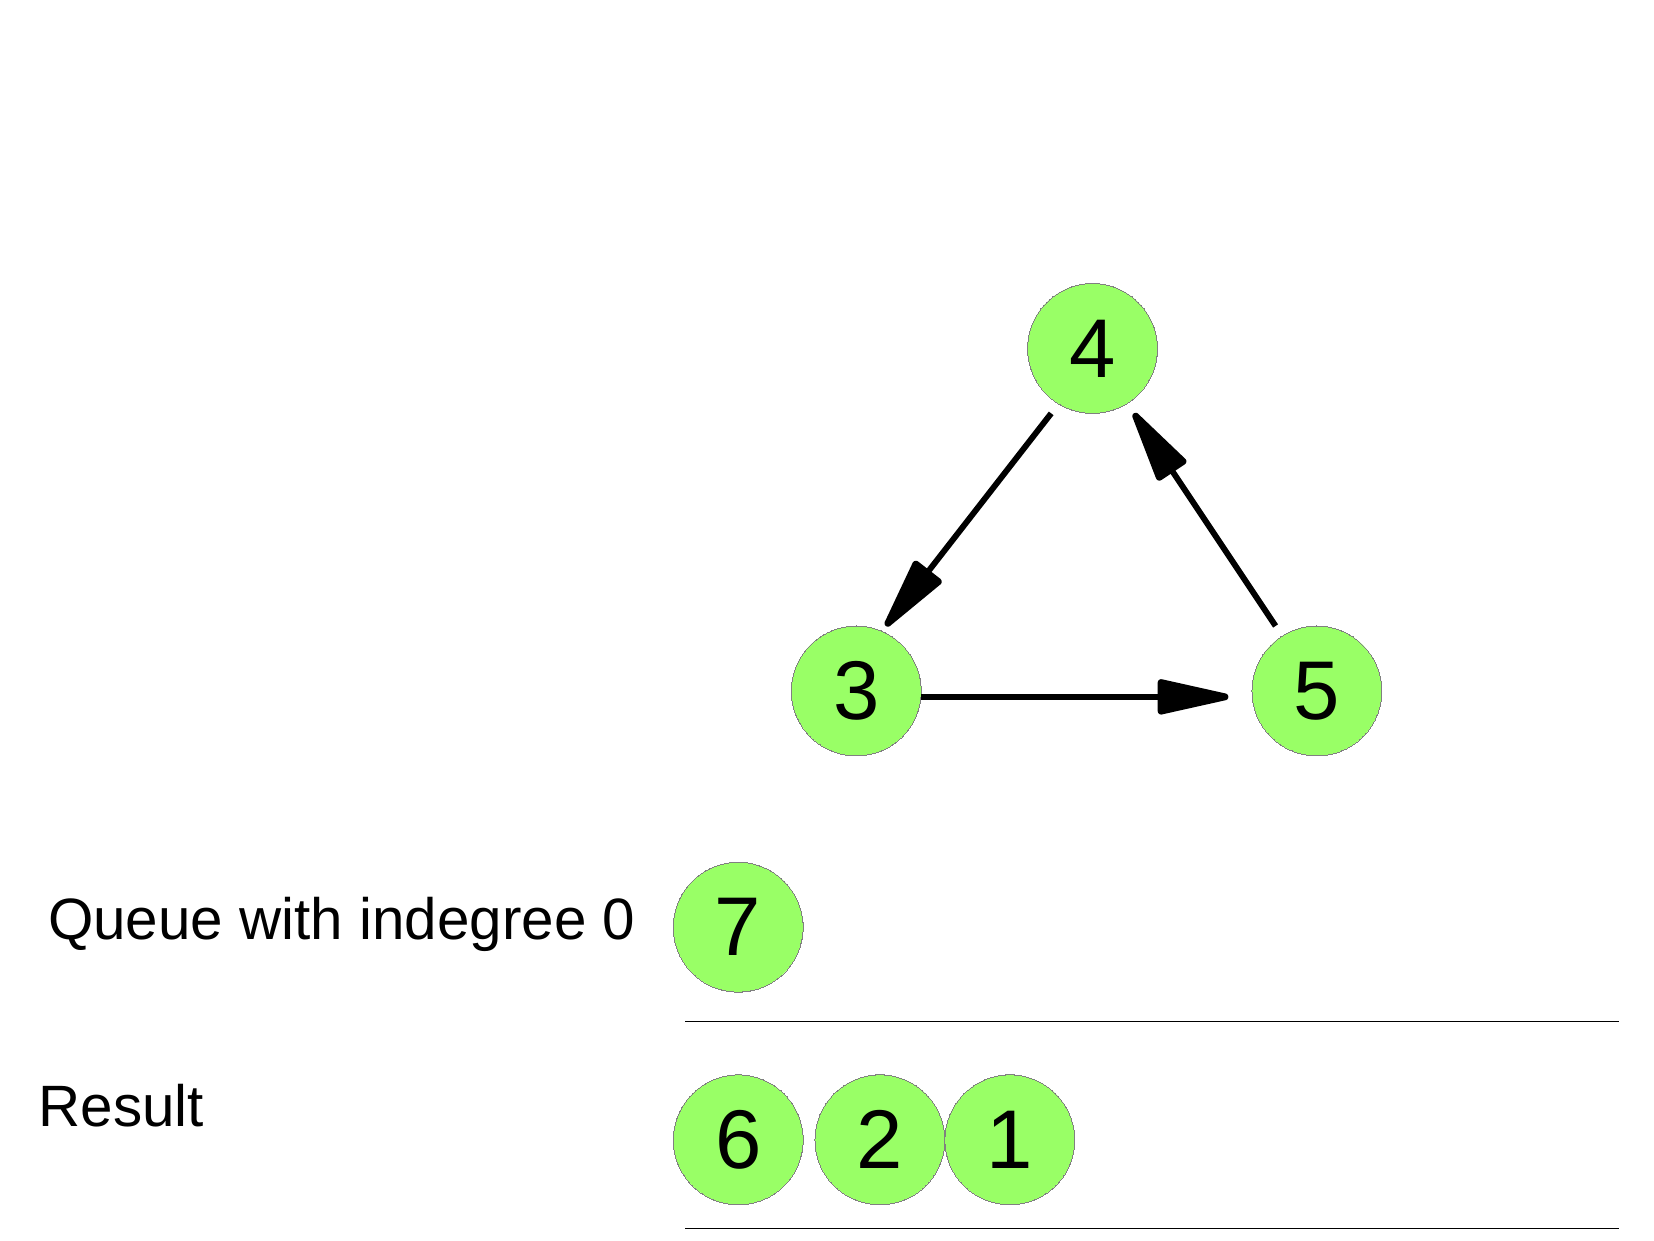

4
3
5
7
Queue with indegree 0
Result
2
1
6